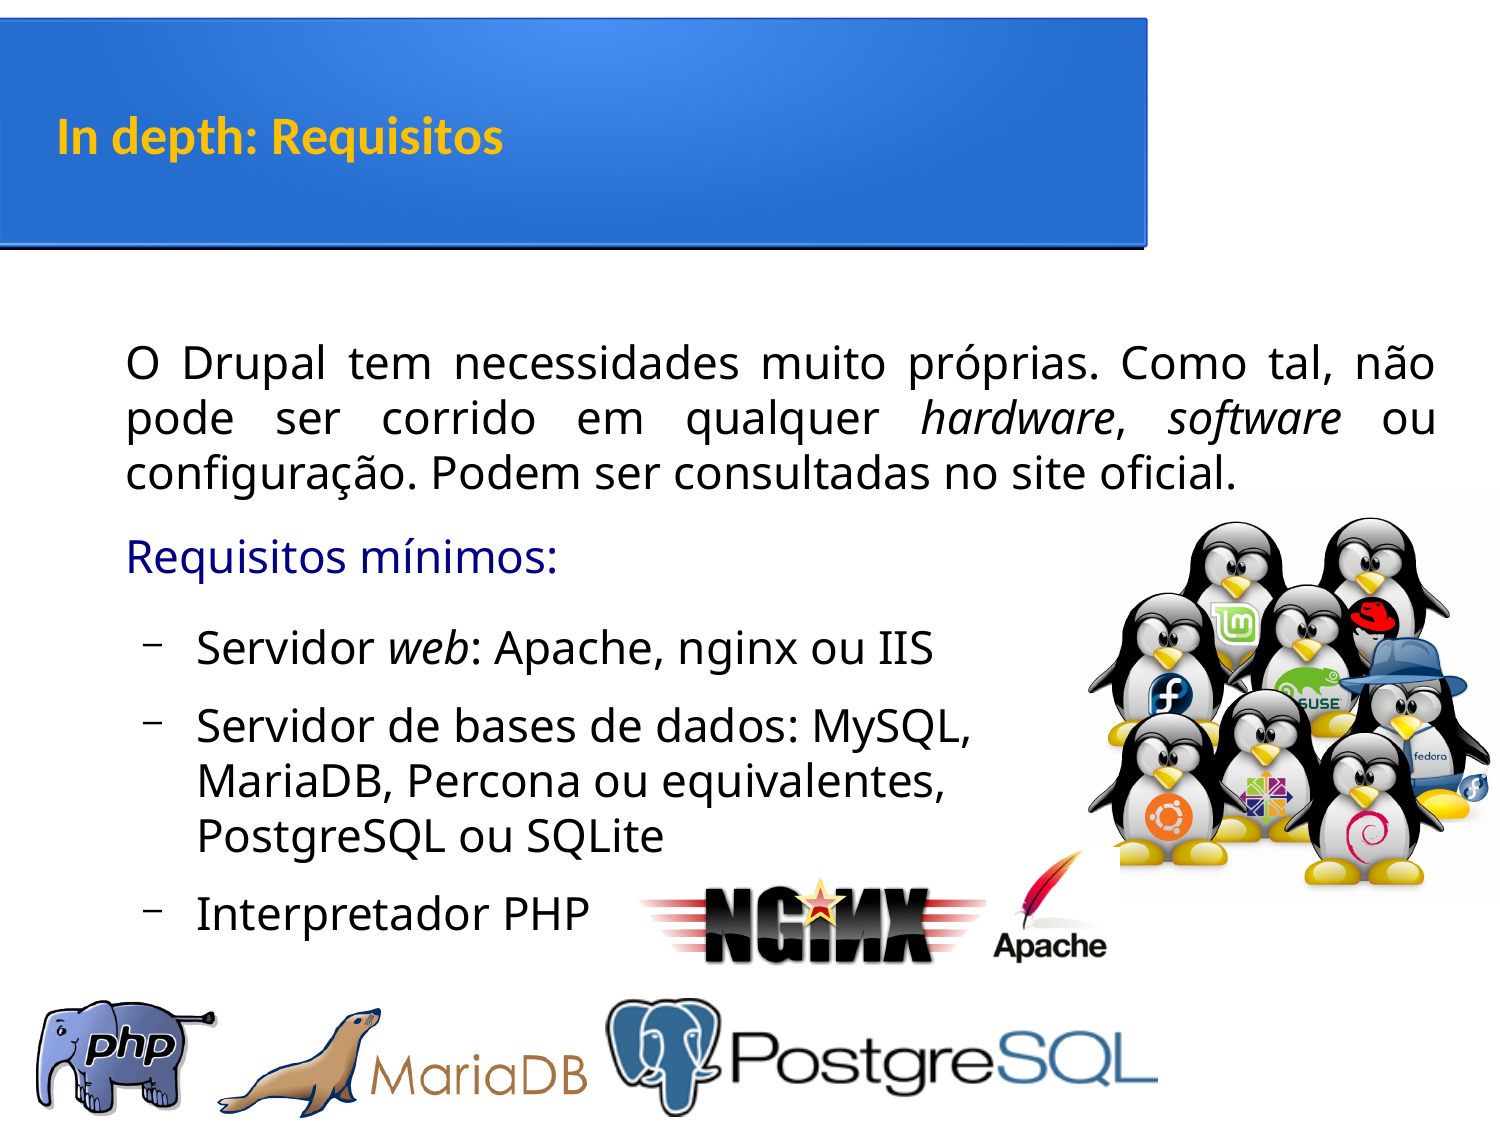

# In depth: Requisitos
O Drupal tem necessidades muito próprias. Como tal, não pode ser corrido em qualquer hardware, software ou configuração. Podem ser consultadas no site oficial.
Requisitos mínimos:
Servidor web: Apache, nginx ou IIS
Servidor de bases de dados: MySQL,
MariaDB, Percona ou equivalentes,
PostgreSQL ou SQLite
Interpretador PHP